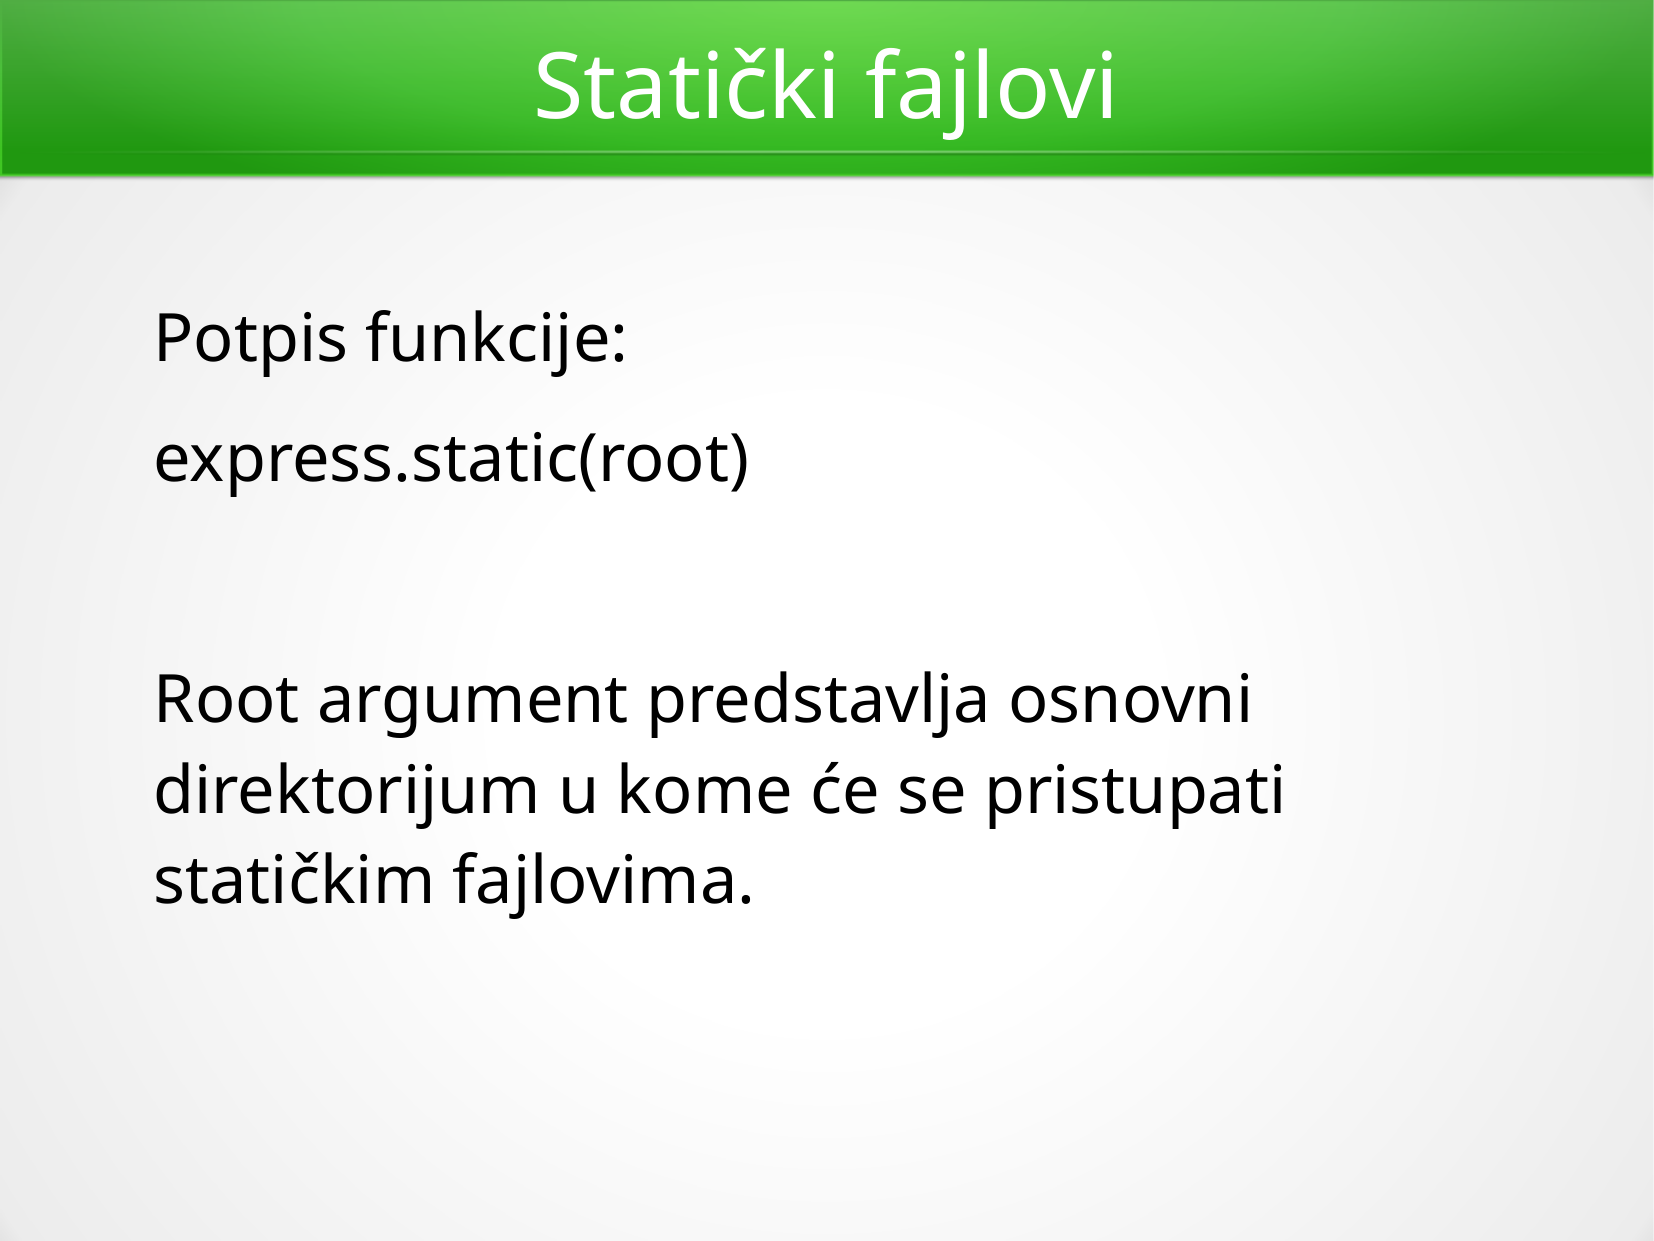

# Statički fajlovi
Potpis funkcije:
express.static(root)
Root argument predstavlja osnovni direktorijum u kome će se pristupati statičkim fajlovima.